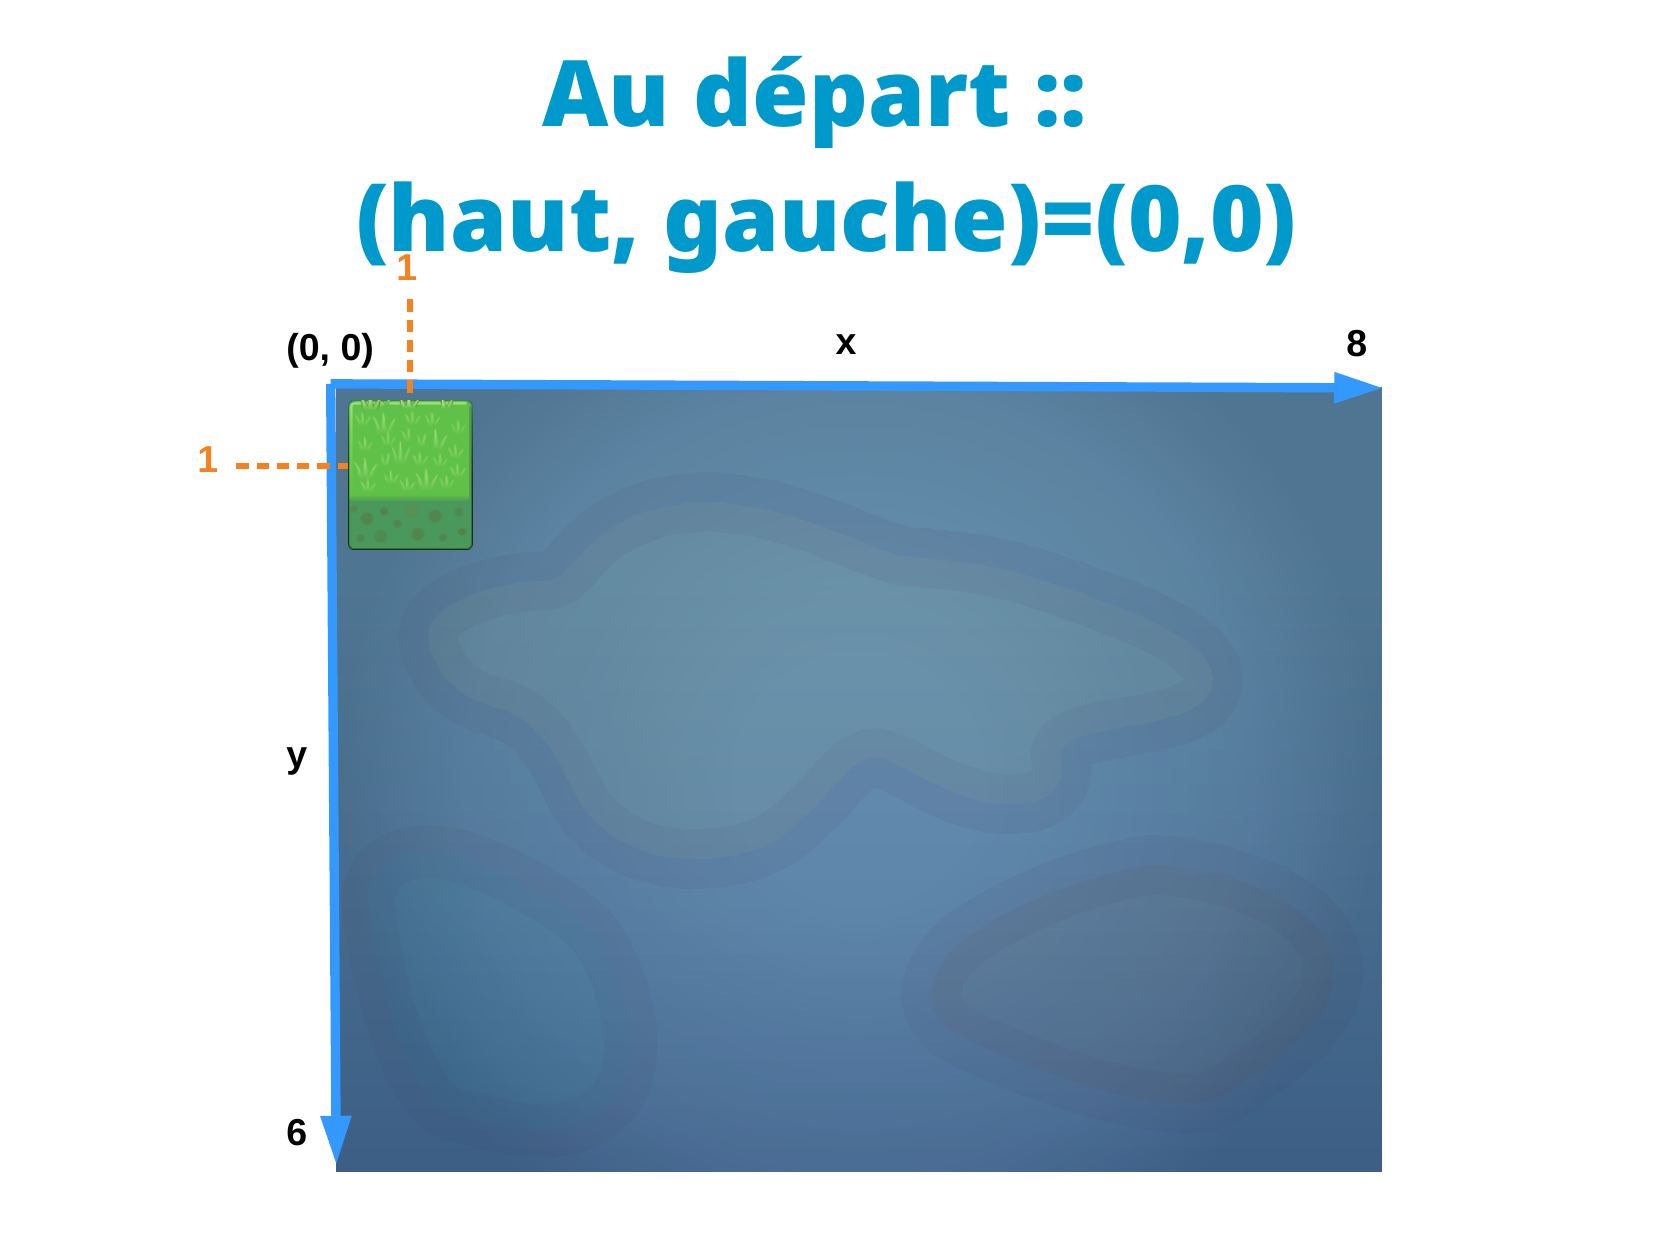

# Au départ :: (haut, gauche)=(0,0)
1
x
8
(0, 0)
y
6
1